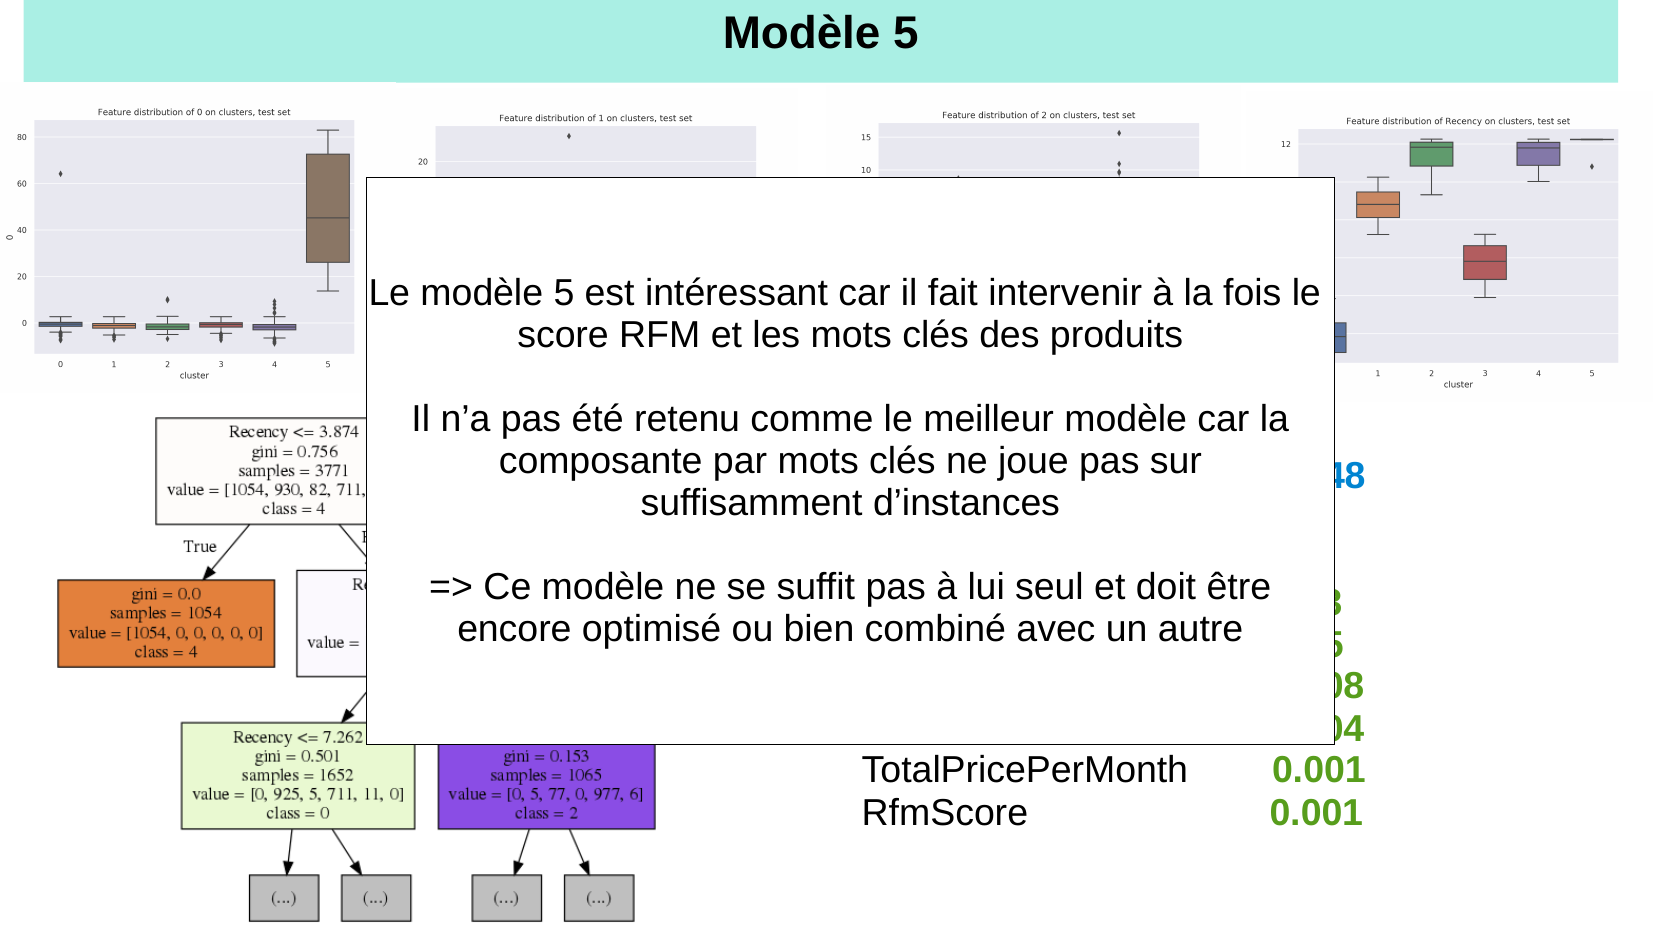

Modèle 5
Le modèle 5 est intéressant car il fait intervenir à la fois le
score RFM et les mots clés des produits
Il n’a pas été retenu comme le meilleur modèle car la
composante par mots clés ne joue pas sur
suffisamment d’instances
=> Ce modèle ne se suffit pas à lui seul et doit être
encore optimisé ou bien combiné avec un autre
Silhouette score final 0.48
Feature importances :
Recency 0.93
1 0.05
2 0.008
3 0.004
TotalPricePerMonth 0.001
RfmScore 0.001